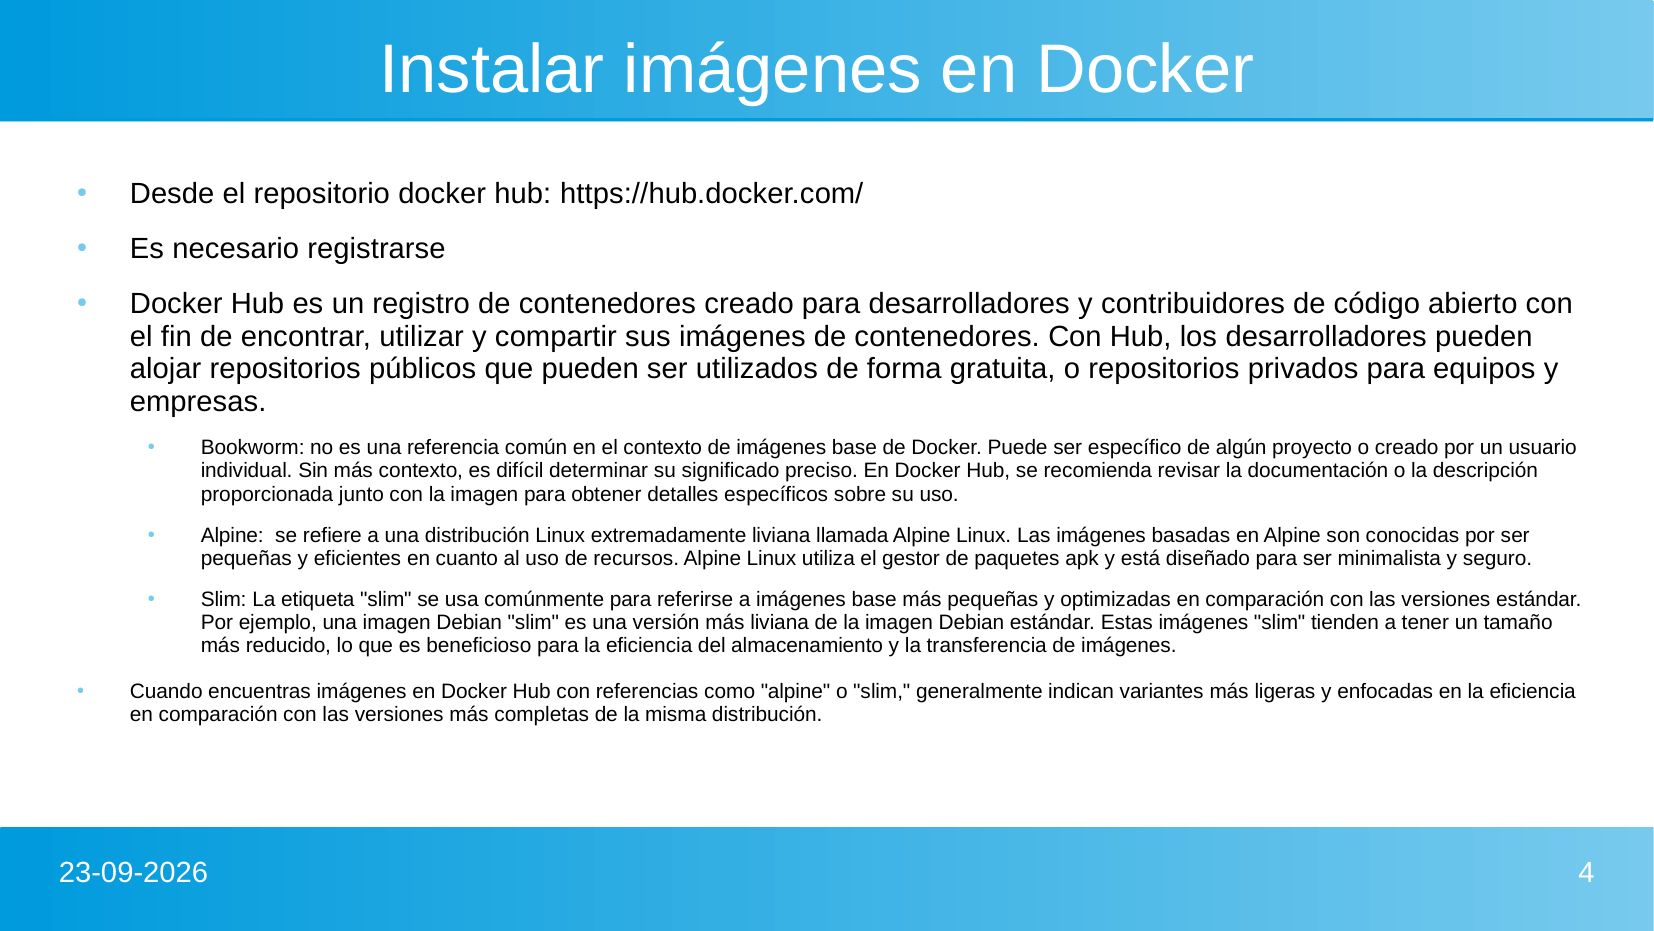

# Instalar imágenes en Docker
Desde el repositorio docker hub: https://hub.docker.com/
Es necesario registrarse
Docker Hub es un registro de contenedores creado para desarrolladores y contribuidores de código abierto con el fin de encontrar, utilizar y compartir sus imágenes de contenedores. Con Hub, los desarrolladores pueden alojar repositorios públicos que pueden ser utilizados de forma gratuita, o repositorios privados para equipos y empresas.
Bookworm: no es una referencia común en el contexto de imágenes base de Docker. Puede ser específico de algún proyecto o creado por un usuario individual. Sin más contexto, es difícil determinar su significado preciso. En Docker Hub, se recomienda revisar la documentación o la descripción proporcionada junto con la imagen para obtener detalles específicos sobre su uso.
Alpine: se refiere a una distribución Linux extremadamente liviana llamada Alpine Linux. Las imágenes basadas en Alpine son conocidas por ser pequeñas y eficientes en cuanto al uso de recursos. Alpine Linux utiliza el gestor de paquetes apk y está diseñado para ser minimalista y seguro.
Slim: La etiqueta "slim" se usa comúnmente para referirse a imágenes base más pequeñas y optimizadas en comparación con las versiones estándar. Por ejemplo, una imagen Debian "slim" es una versión más liviana de la imagen Debian estándar. Estas imágenes "slim" tienden a tener un tamaño más reducido, lo que es beneficioso para la eficiencia del almacenamiento y la transferencia de imágenes.
Cuando encuentras imágenes en Docker Hub con referencias como "alpine" o "slim," generalmente indican variantes más ligeras y enfocadas en la eficiencia en comparación con las versiones más completas de la misma distribución.
4